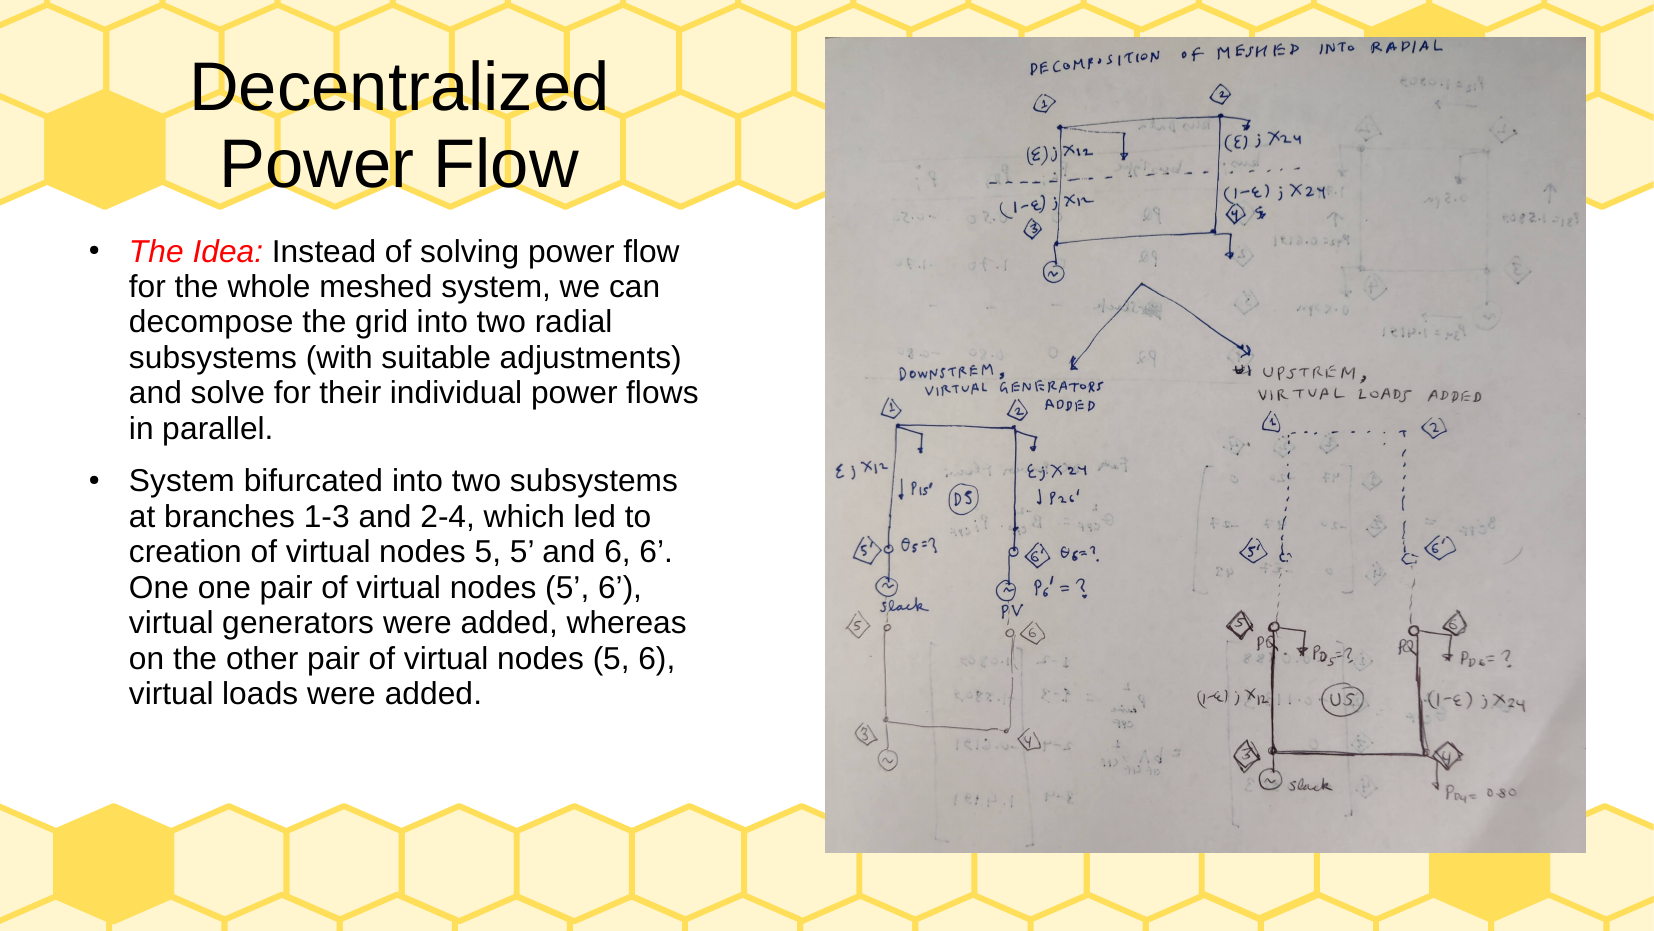

# Decentralized Power Flow
The Idea: Instead of solving power flow for the whole meshed system, we can decompose the grid into two radial subsystems (with suitable adjustments) and solve for their individual power flows in parallel.
System bifurcated into two subsystems at branches 1-3 and 2-4, which led to creation of virtual nodes 5, 5’ and 6, 6’. One one pair of virtual nodes (5’, 6’), virtual generators were added, whereas on the other pair of virtual nodes (5, 6), virtual loads were added.